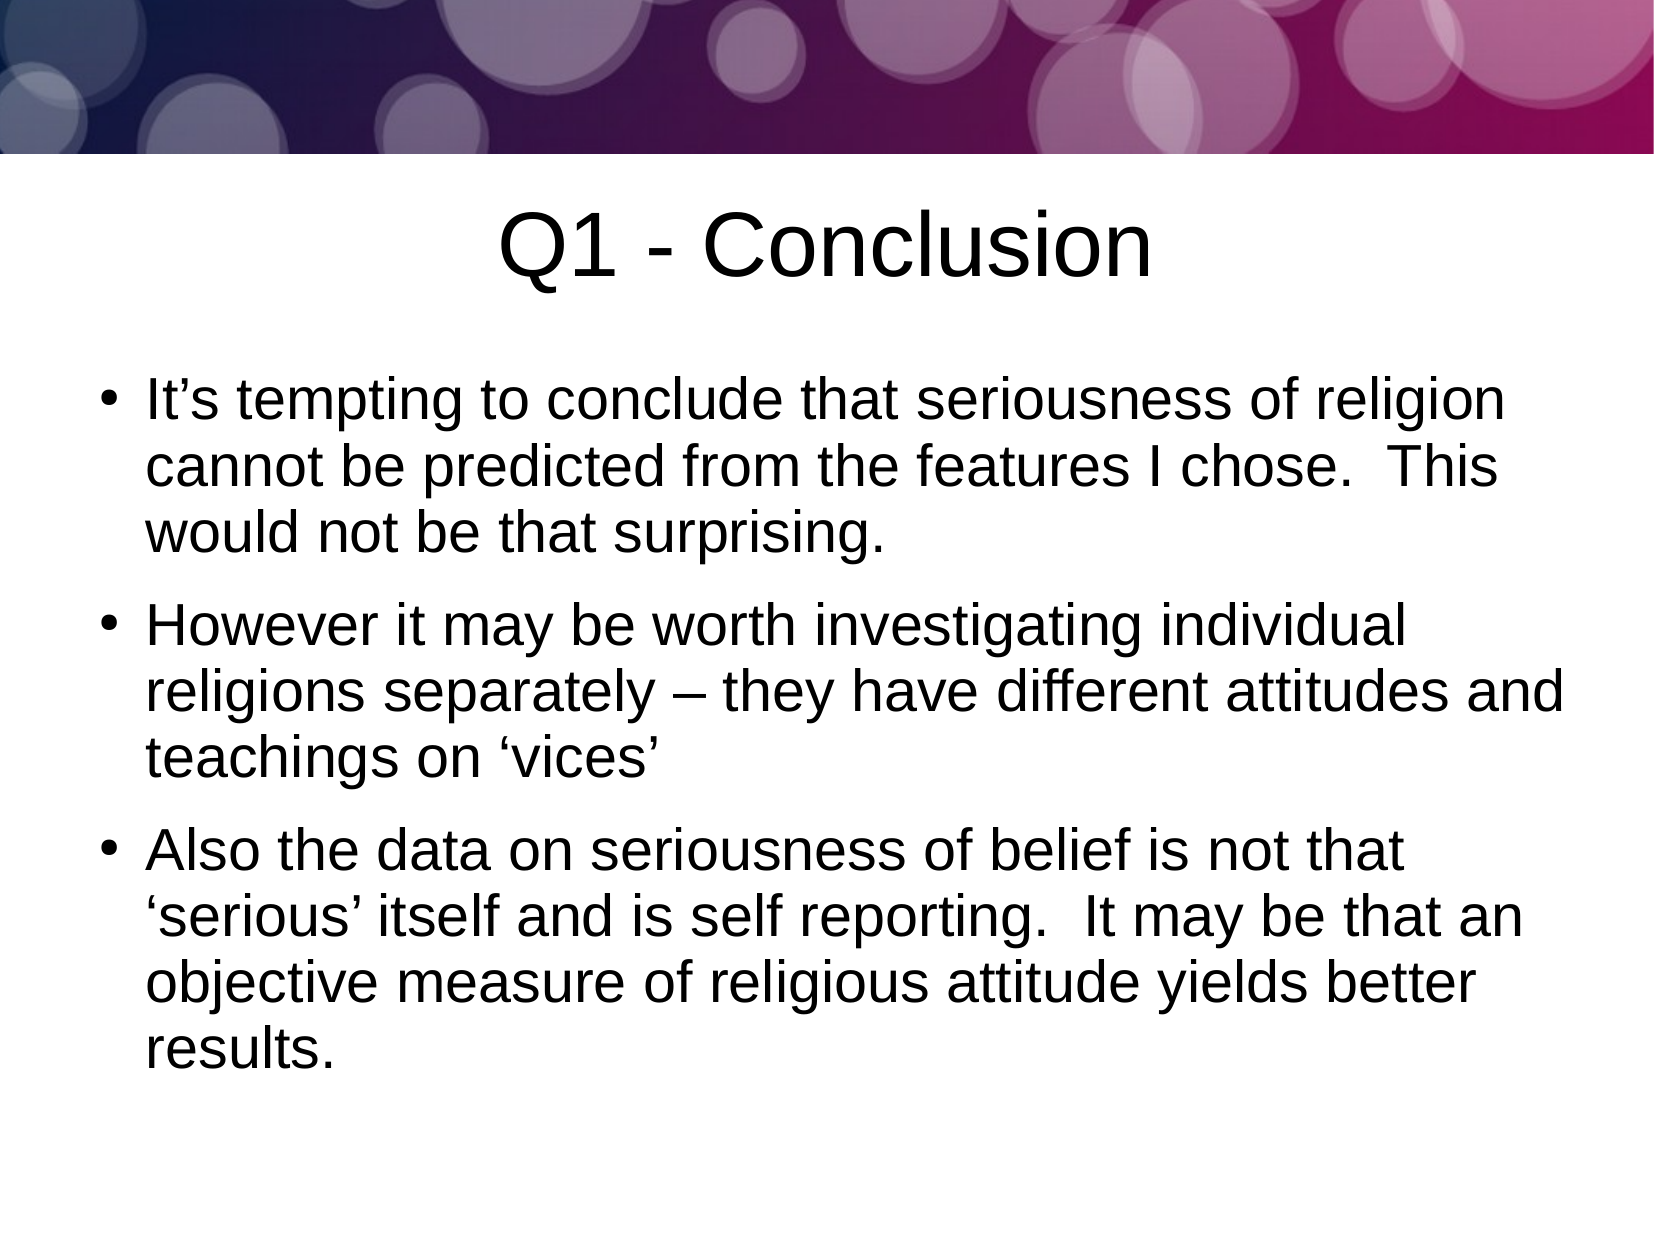

# Q1 - Conclusion
It’s tempting to conclude that seriousness of religion cannot be predicted from the features I chose. This would not be that surprising.
However it may be worth investigating individual religions separately – they have different attitudes and teachings on ‘vices’
Also the data on seriousness of belief is not that ‘serious’ itself and is self reporting. It may be that an objective measure of religious attitude yields better results.